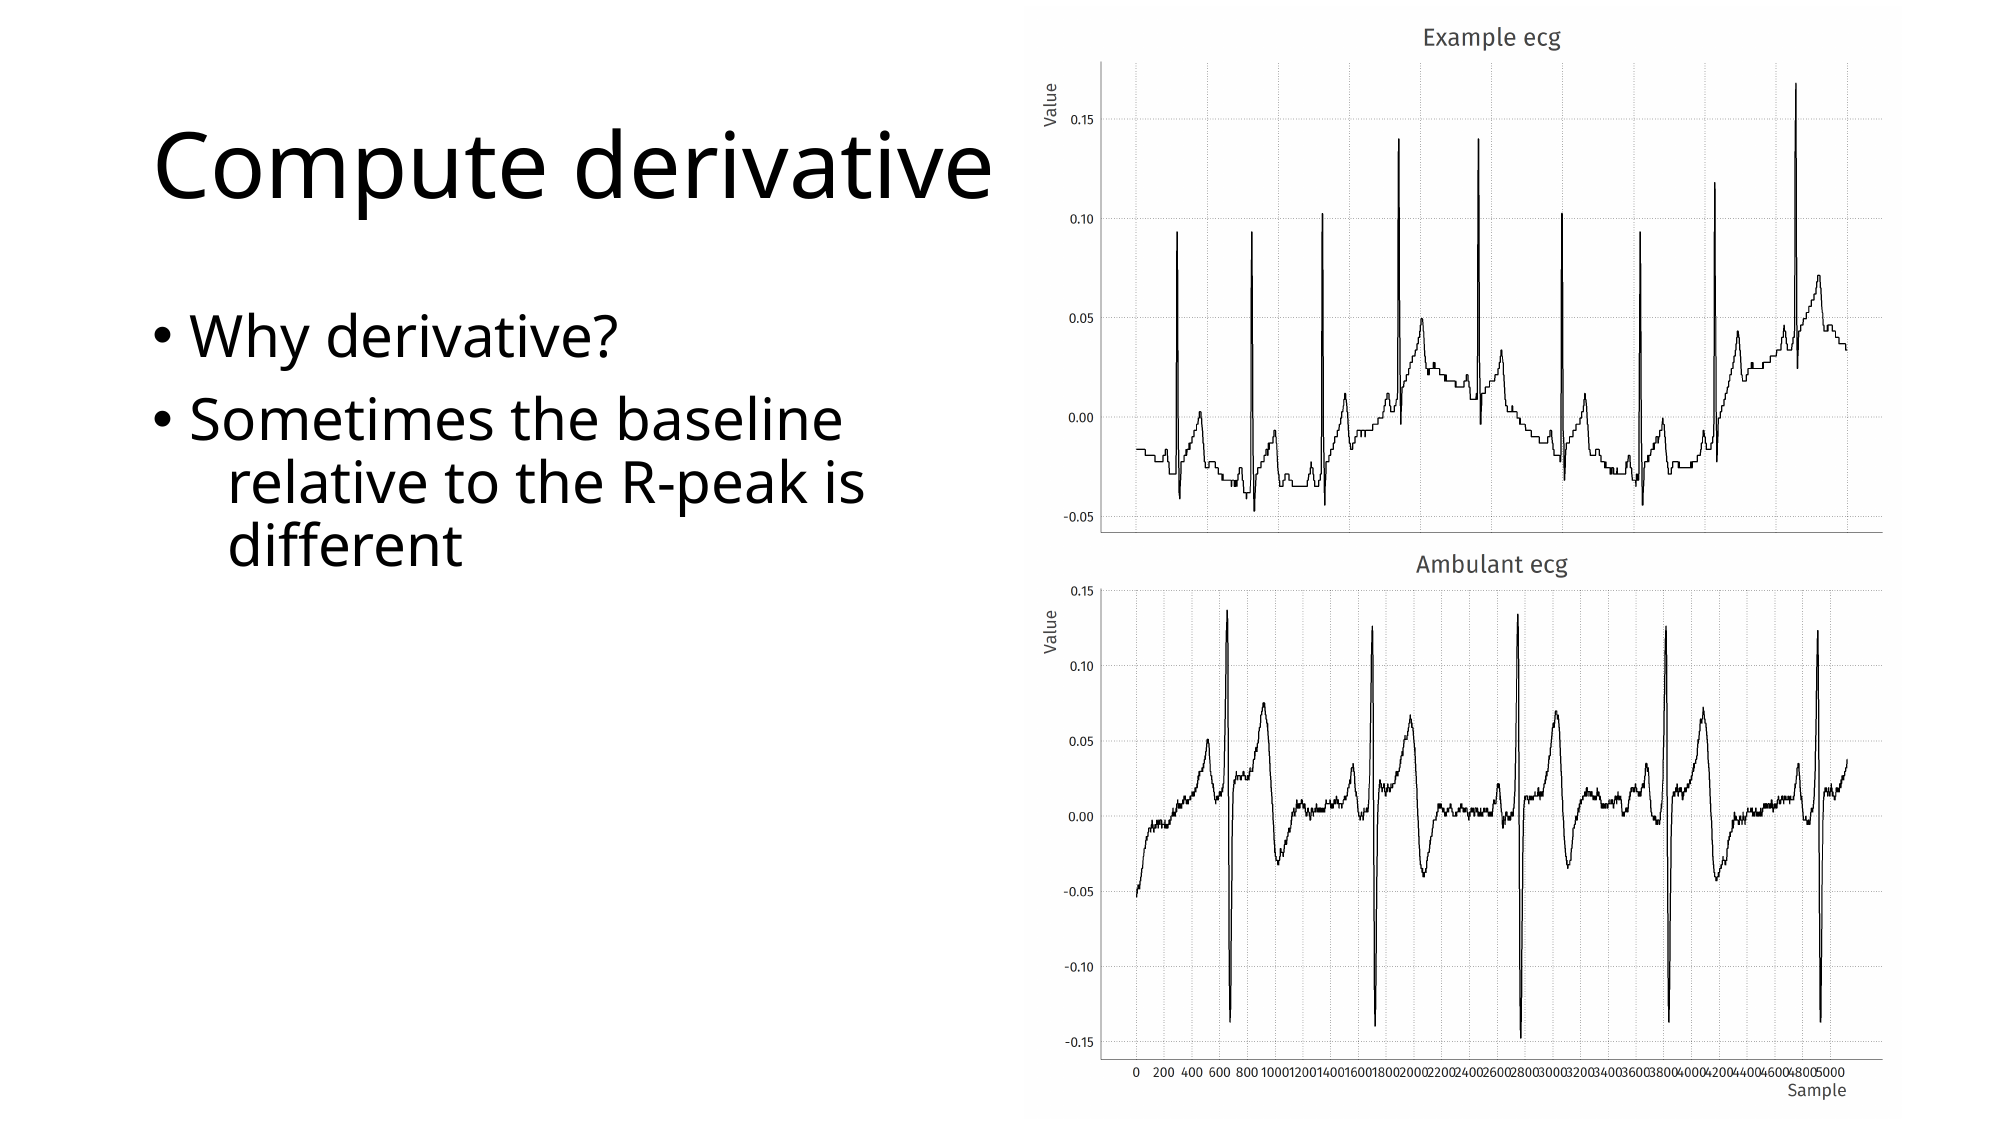

# Compute derivative
Why derivative?
Sometimes the baseline relative to the R-peak is different